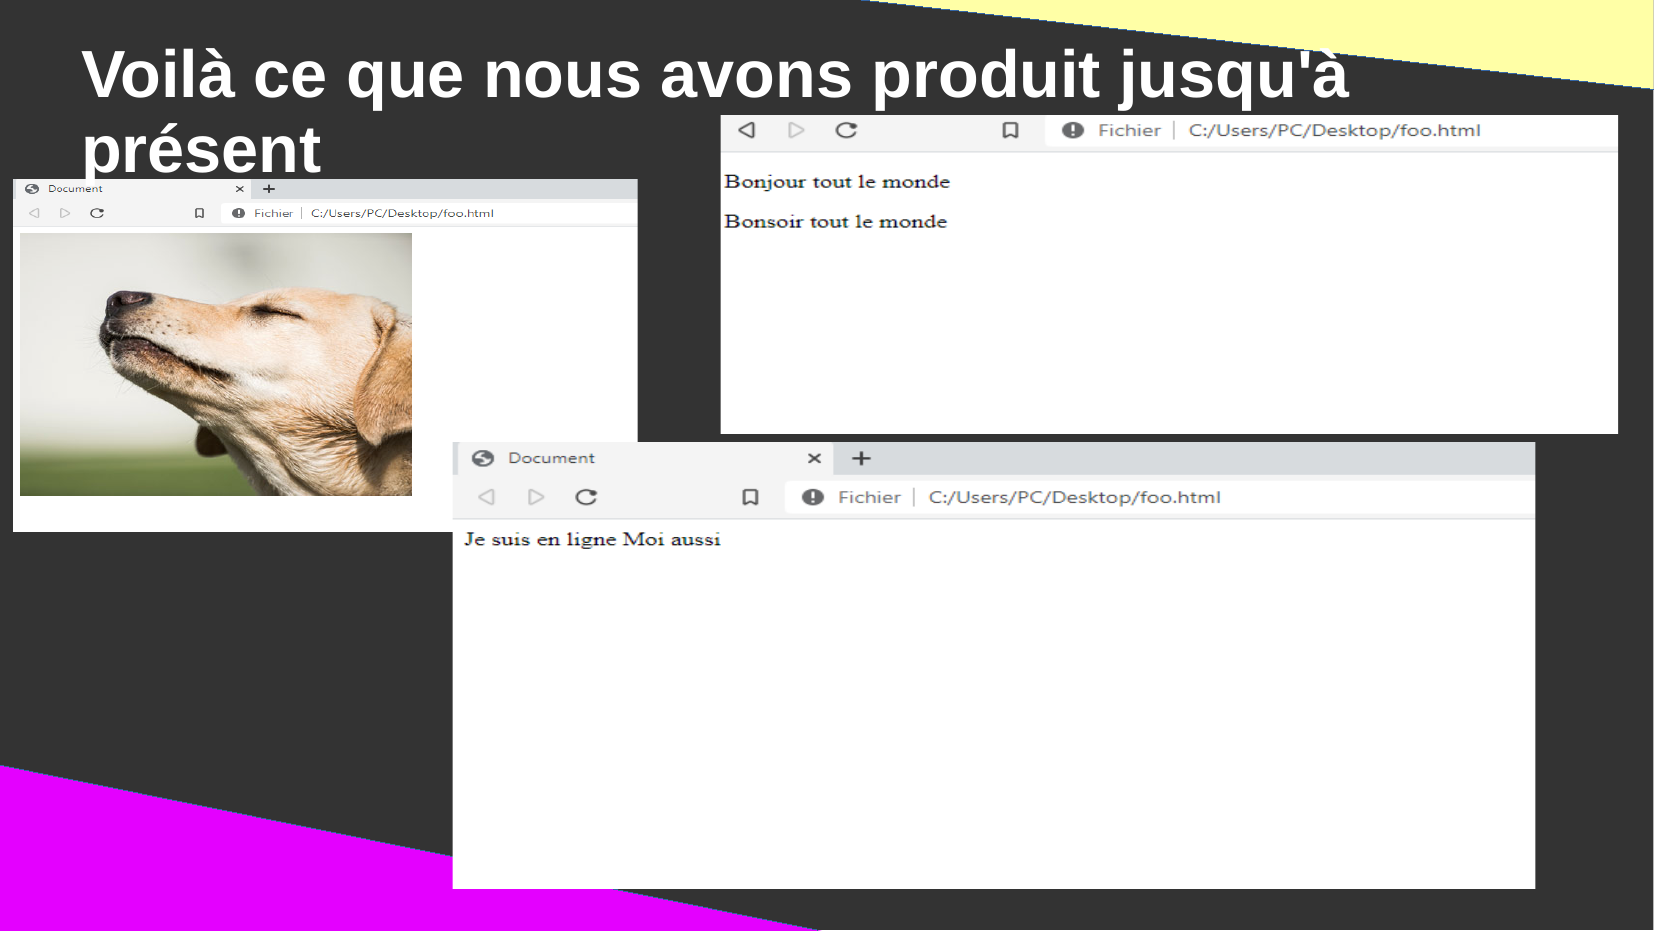

# Voilà ce que nous avons produit jusqu'à présent